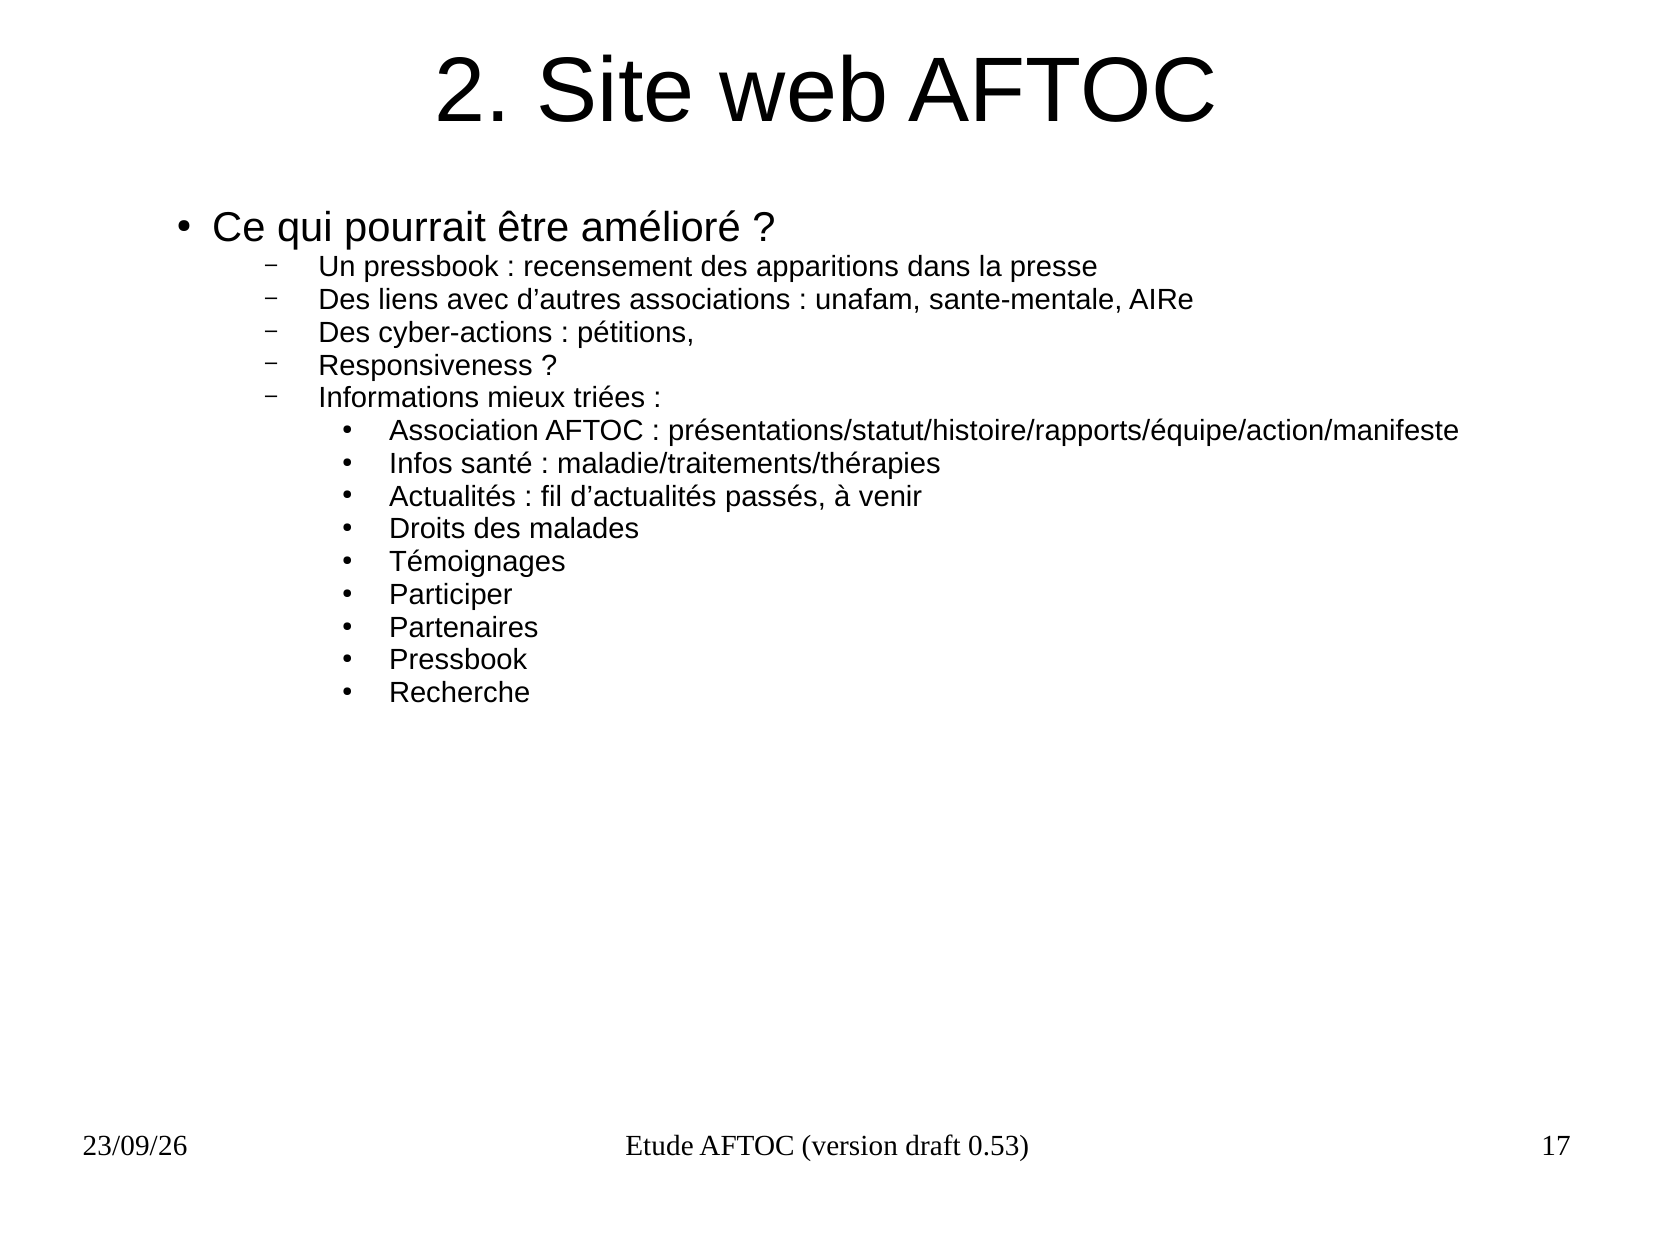

# 2. Site web AFTOC
Ce qui pourrait être amélioré ?
Un pressbook : recensement des apparitions dans la presse
Des liens avec d’autres associations : unafam, sante-mentale, AIRe
Des cyber-actions : pétitions,
Responsiveness ?
Informations mieux triées :
Association AFTOC : présentations/statut/histoire/rapports/équipe/action/manifeste
Infos santé : maladie/traitements/thérapies
Actualités : fil d’actualités passés, à venir
Droits des malades
Témoignages
Participer
Partenaires
Pressbook
Recherche
Etude AFTOC (version draft 0.53)
17